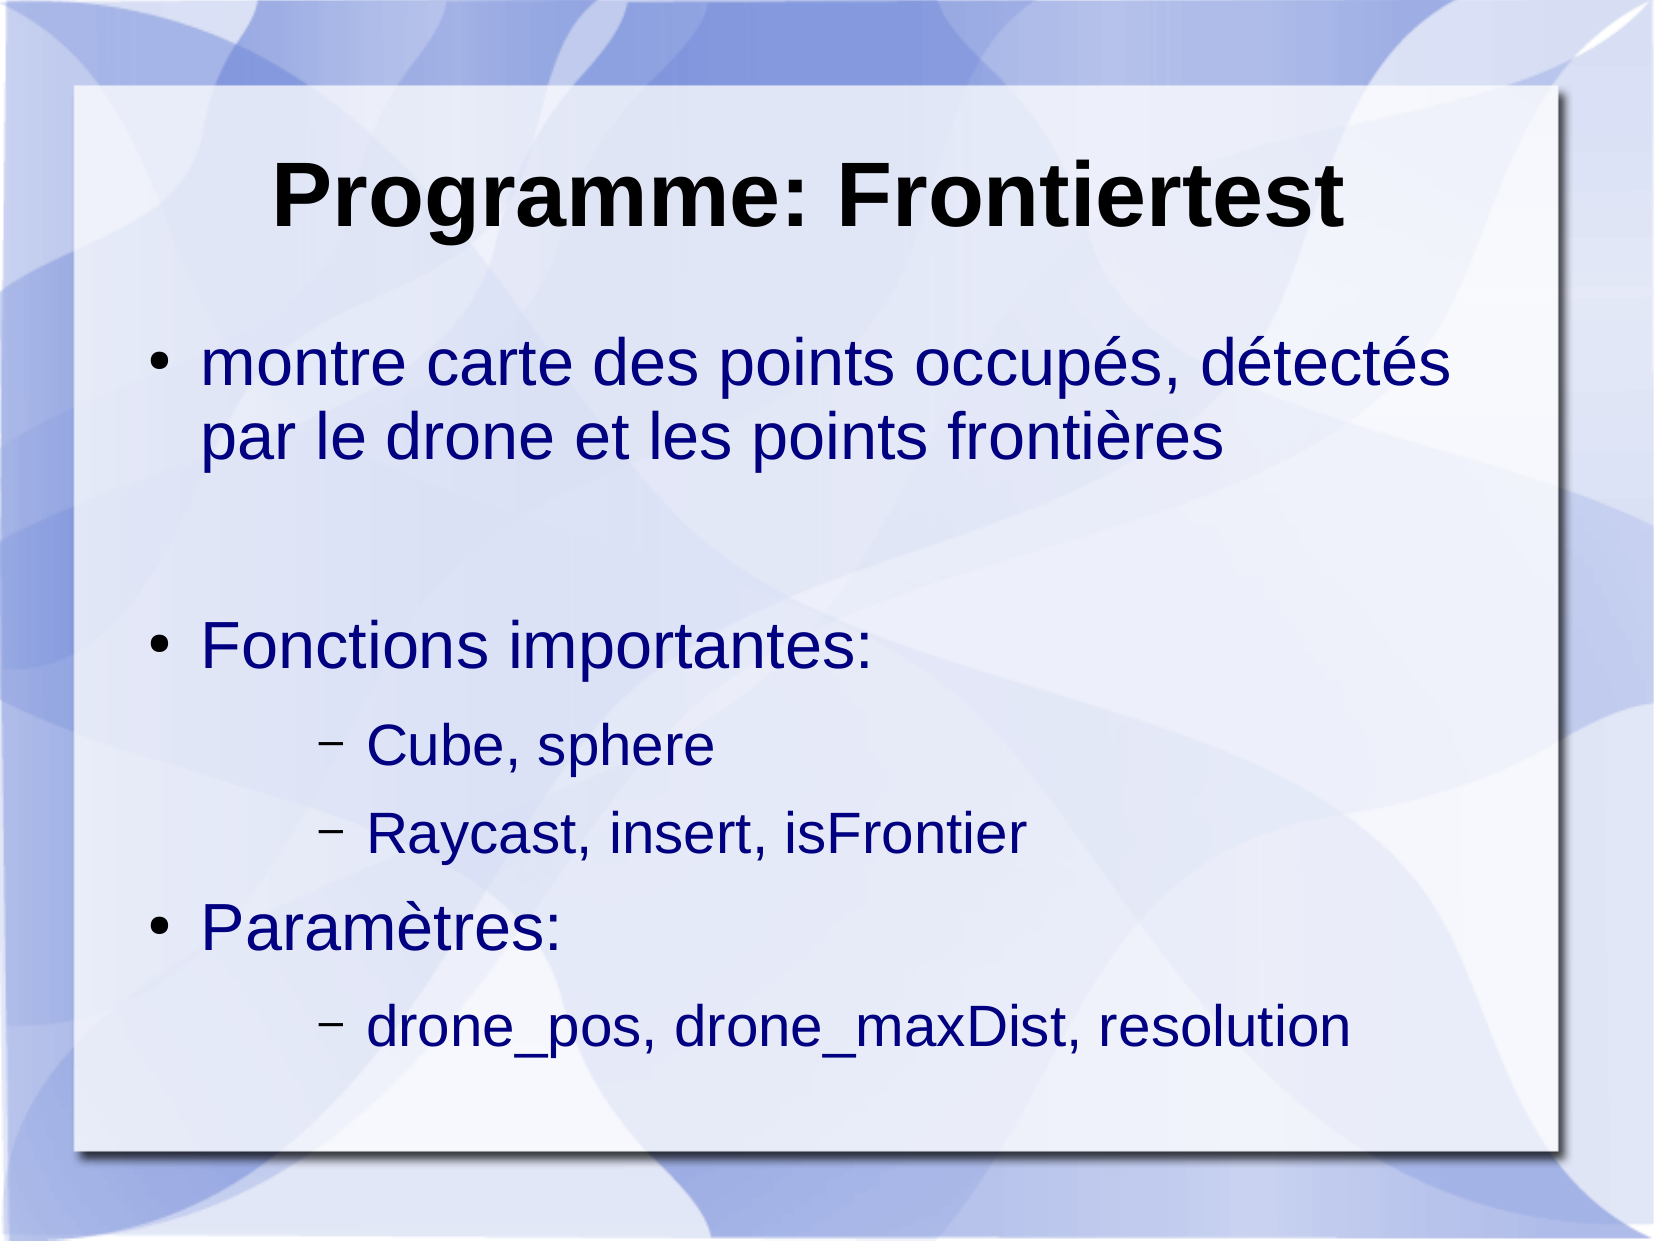

# Programme: Frontiertest
montre carte des points occupés, détectés par le drone et les points frontières
Fonctions importantes:
Cube, sphere
Raycast, insert, isFrontier
Paramètres:
drone_pos, drone_maxDist, resolution